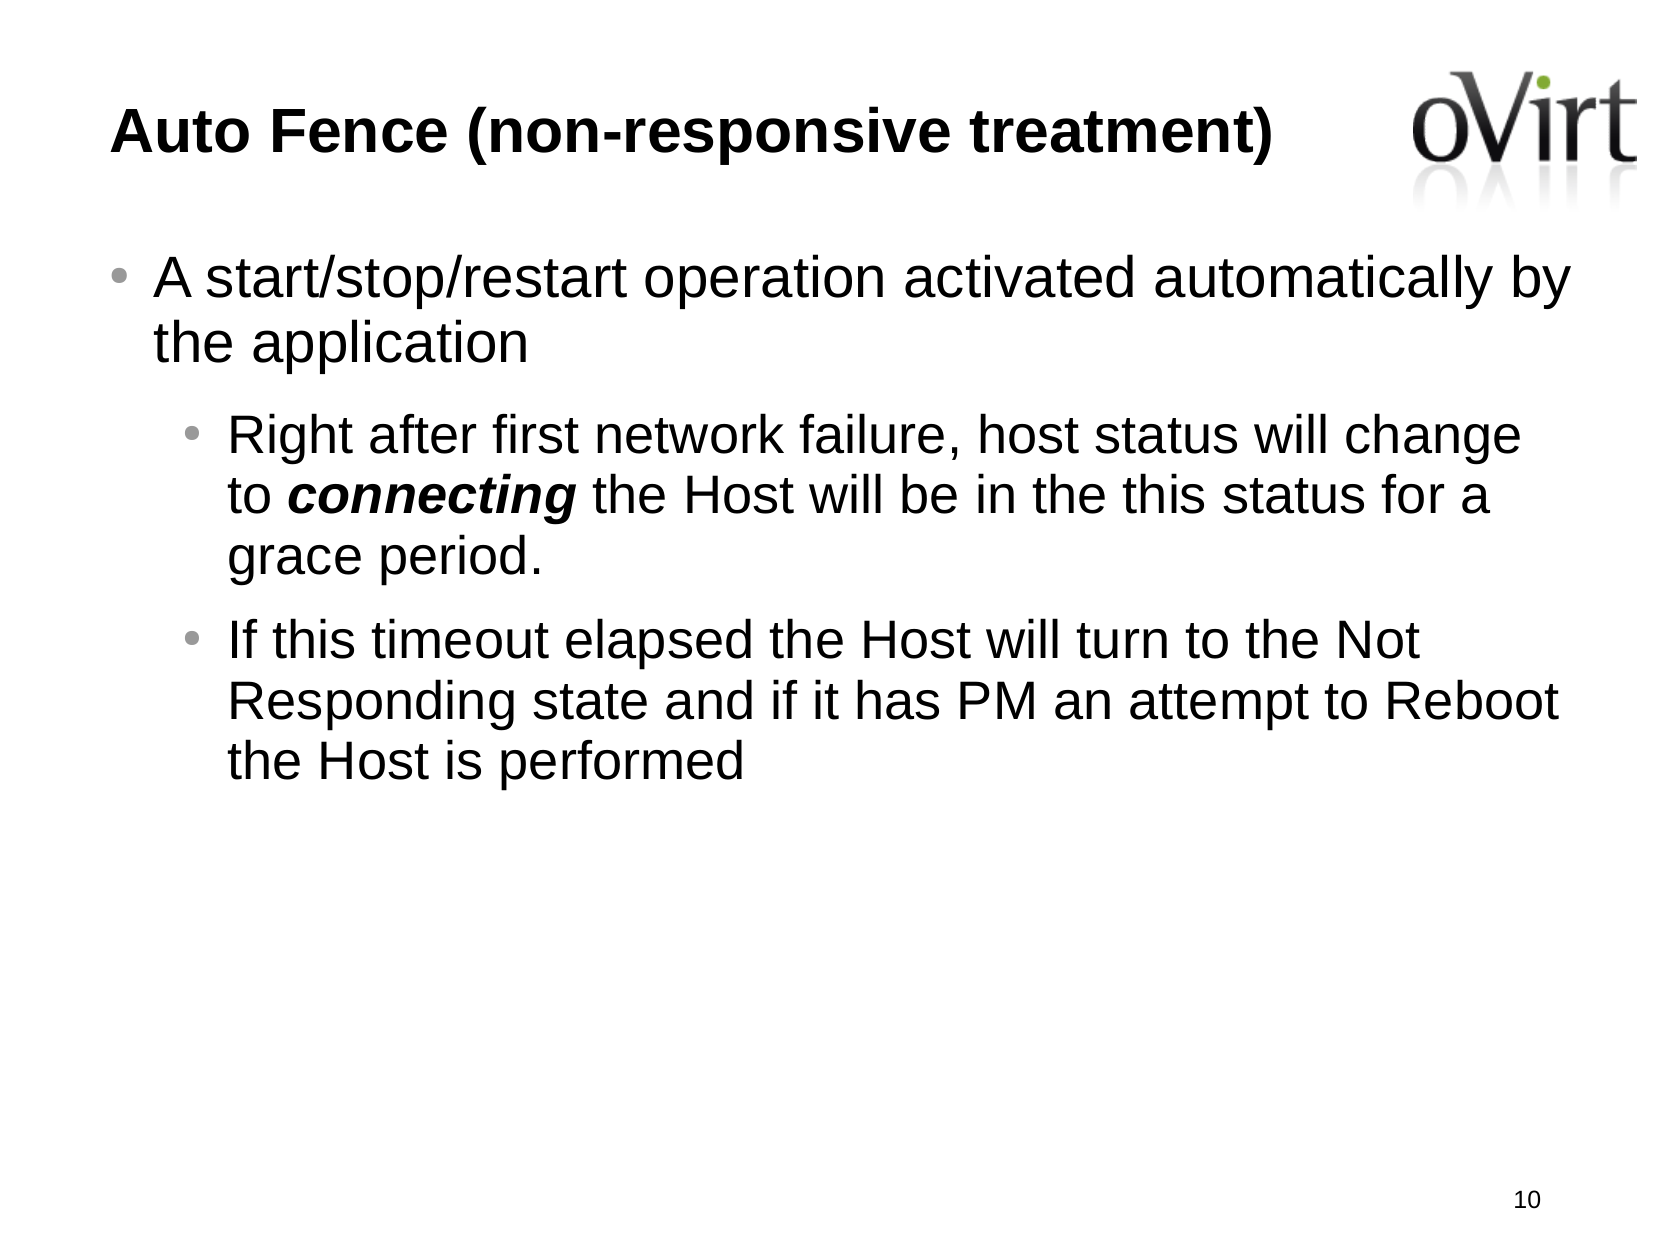

# Auto Fence (non-responsive treatment)
A start/stop/restart operation activated automatically by the application
Right after first network failure, host status will change to connecting the Host will be in the this status for a grace period.
If this timeout elapsed the Host will turn to the Not Responding state and if it has PM an attempt to Reboot the Host is performed